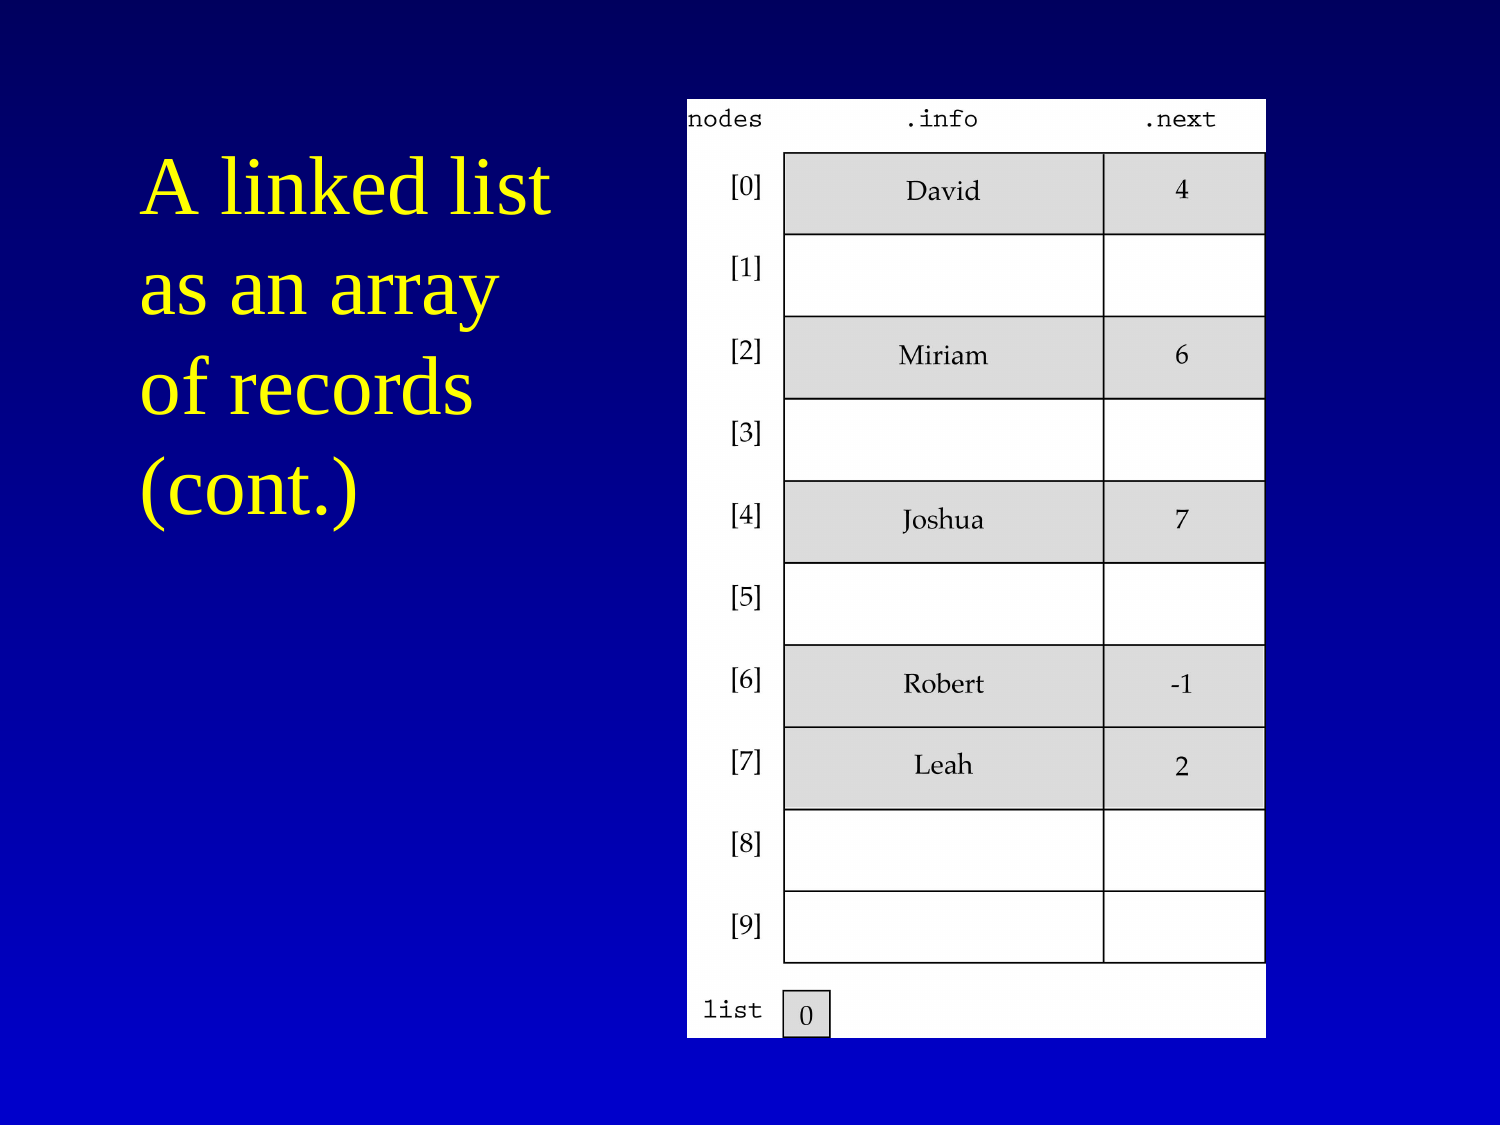

# A linked list as an array of records (cont.)